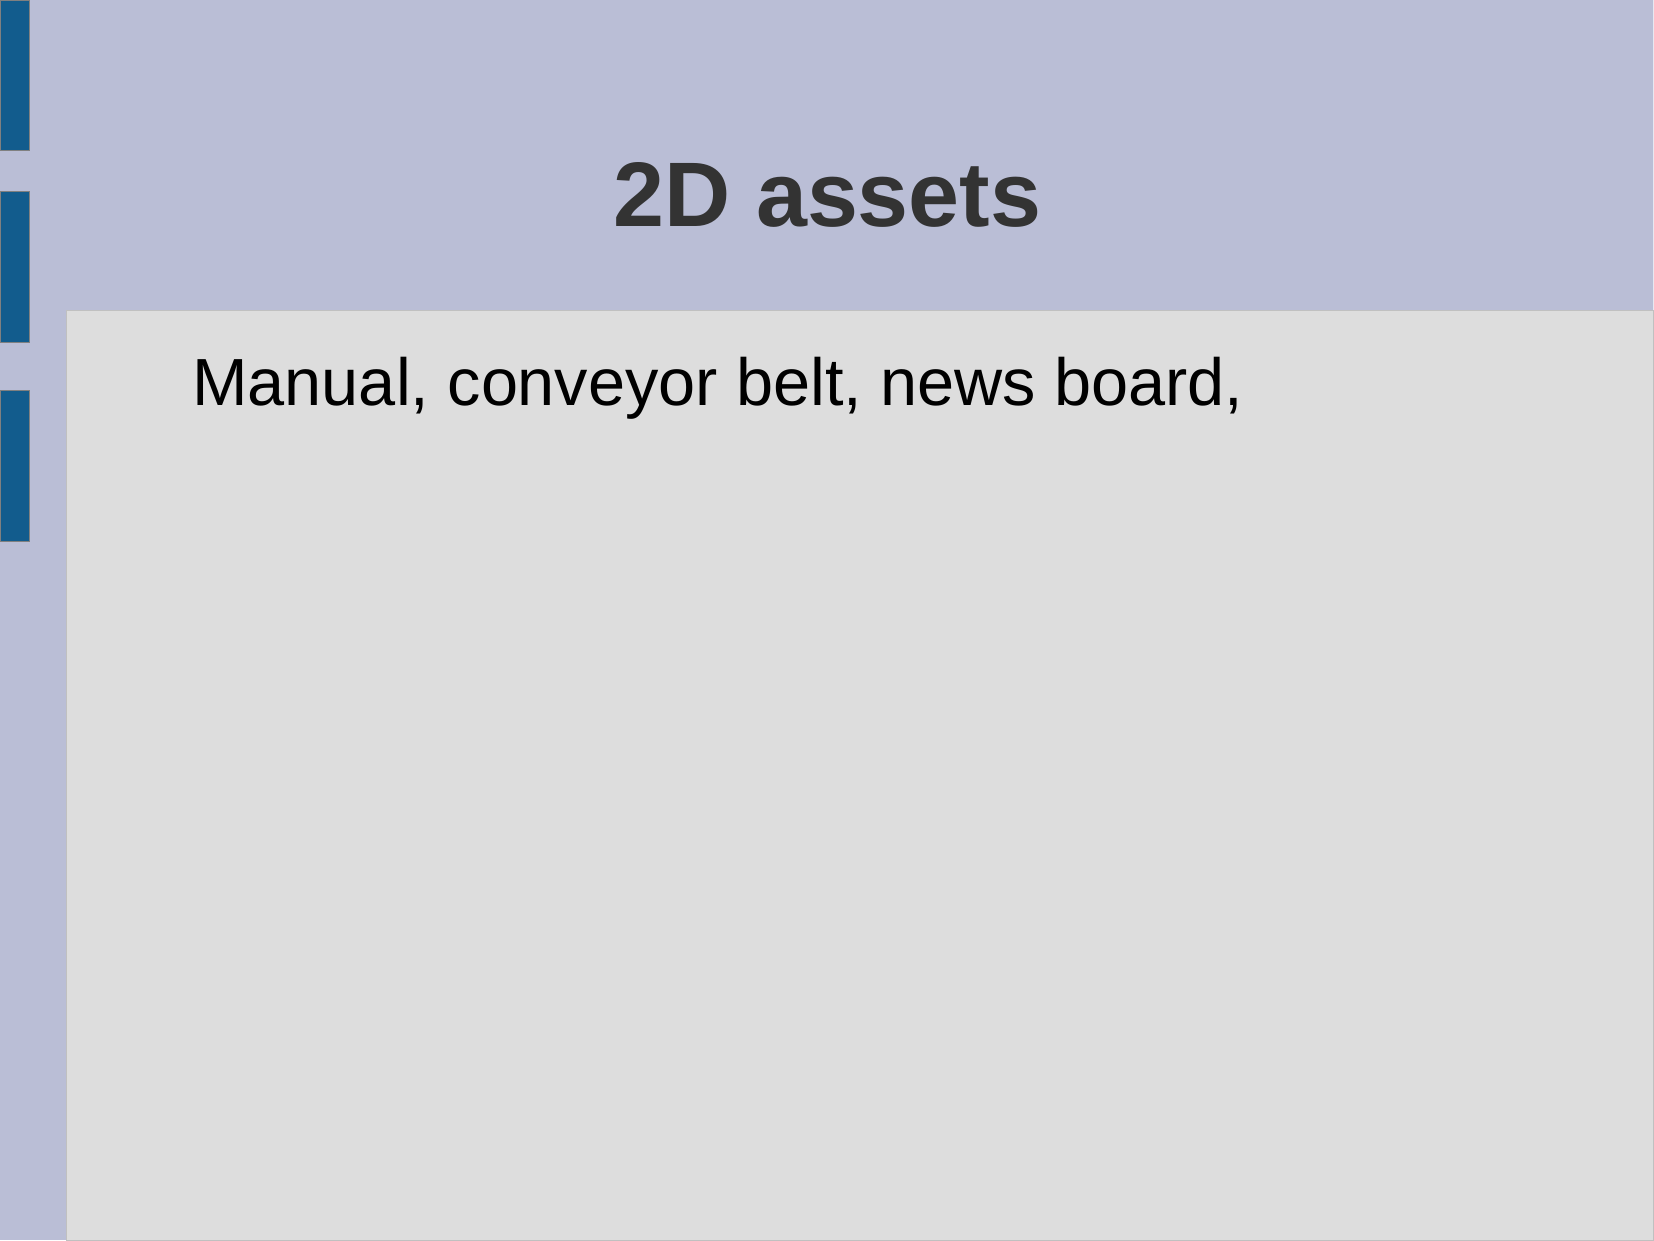

# 2D assets
Manual, conveyor belt, news board,